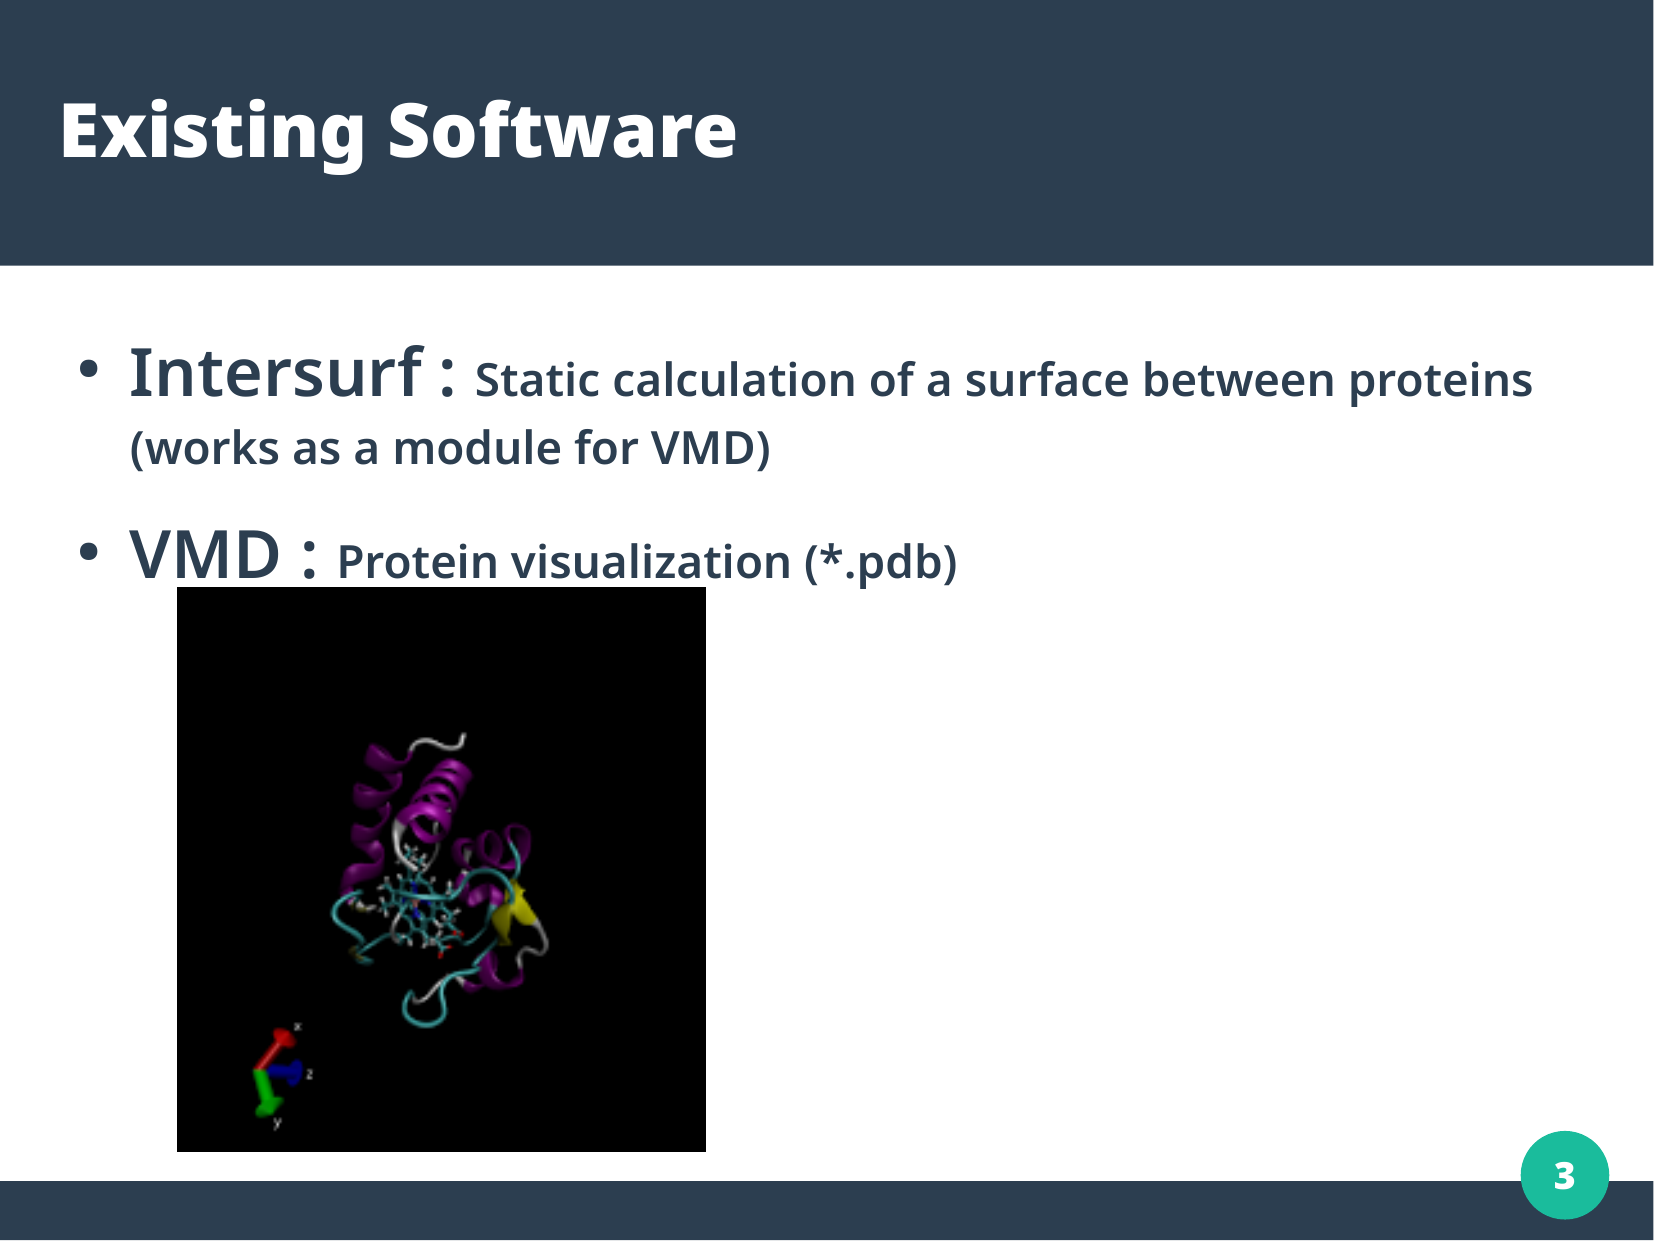

# Existing Software
Intersurf : Static calculation of a surface between proteins (works as a module for VMD)
VMD : Protein visualization (*.pdb)
3